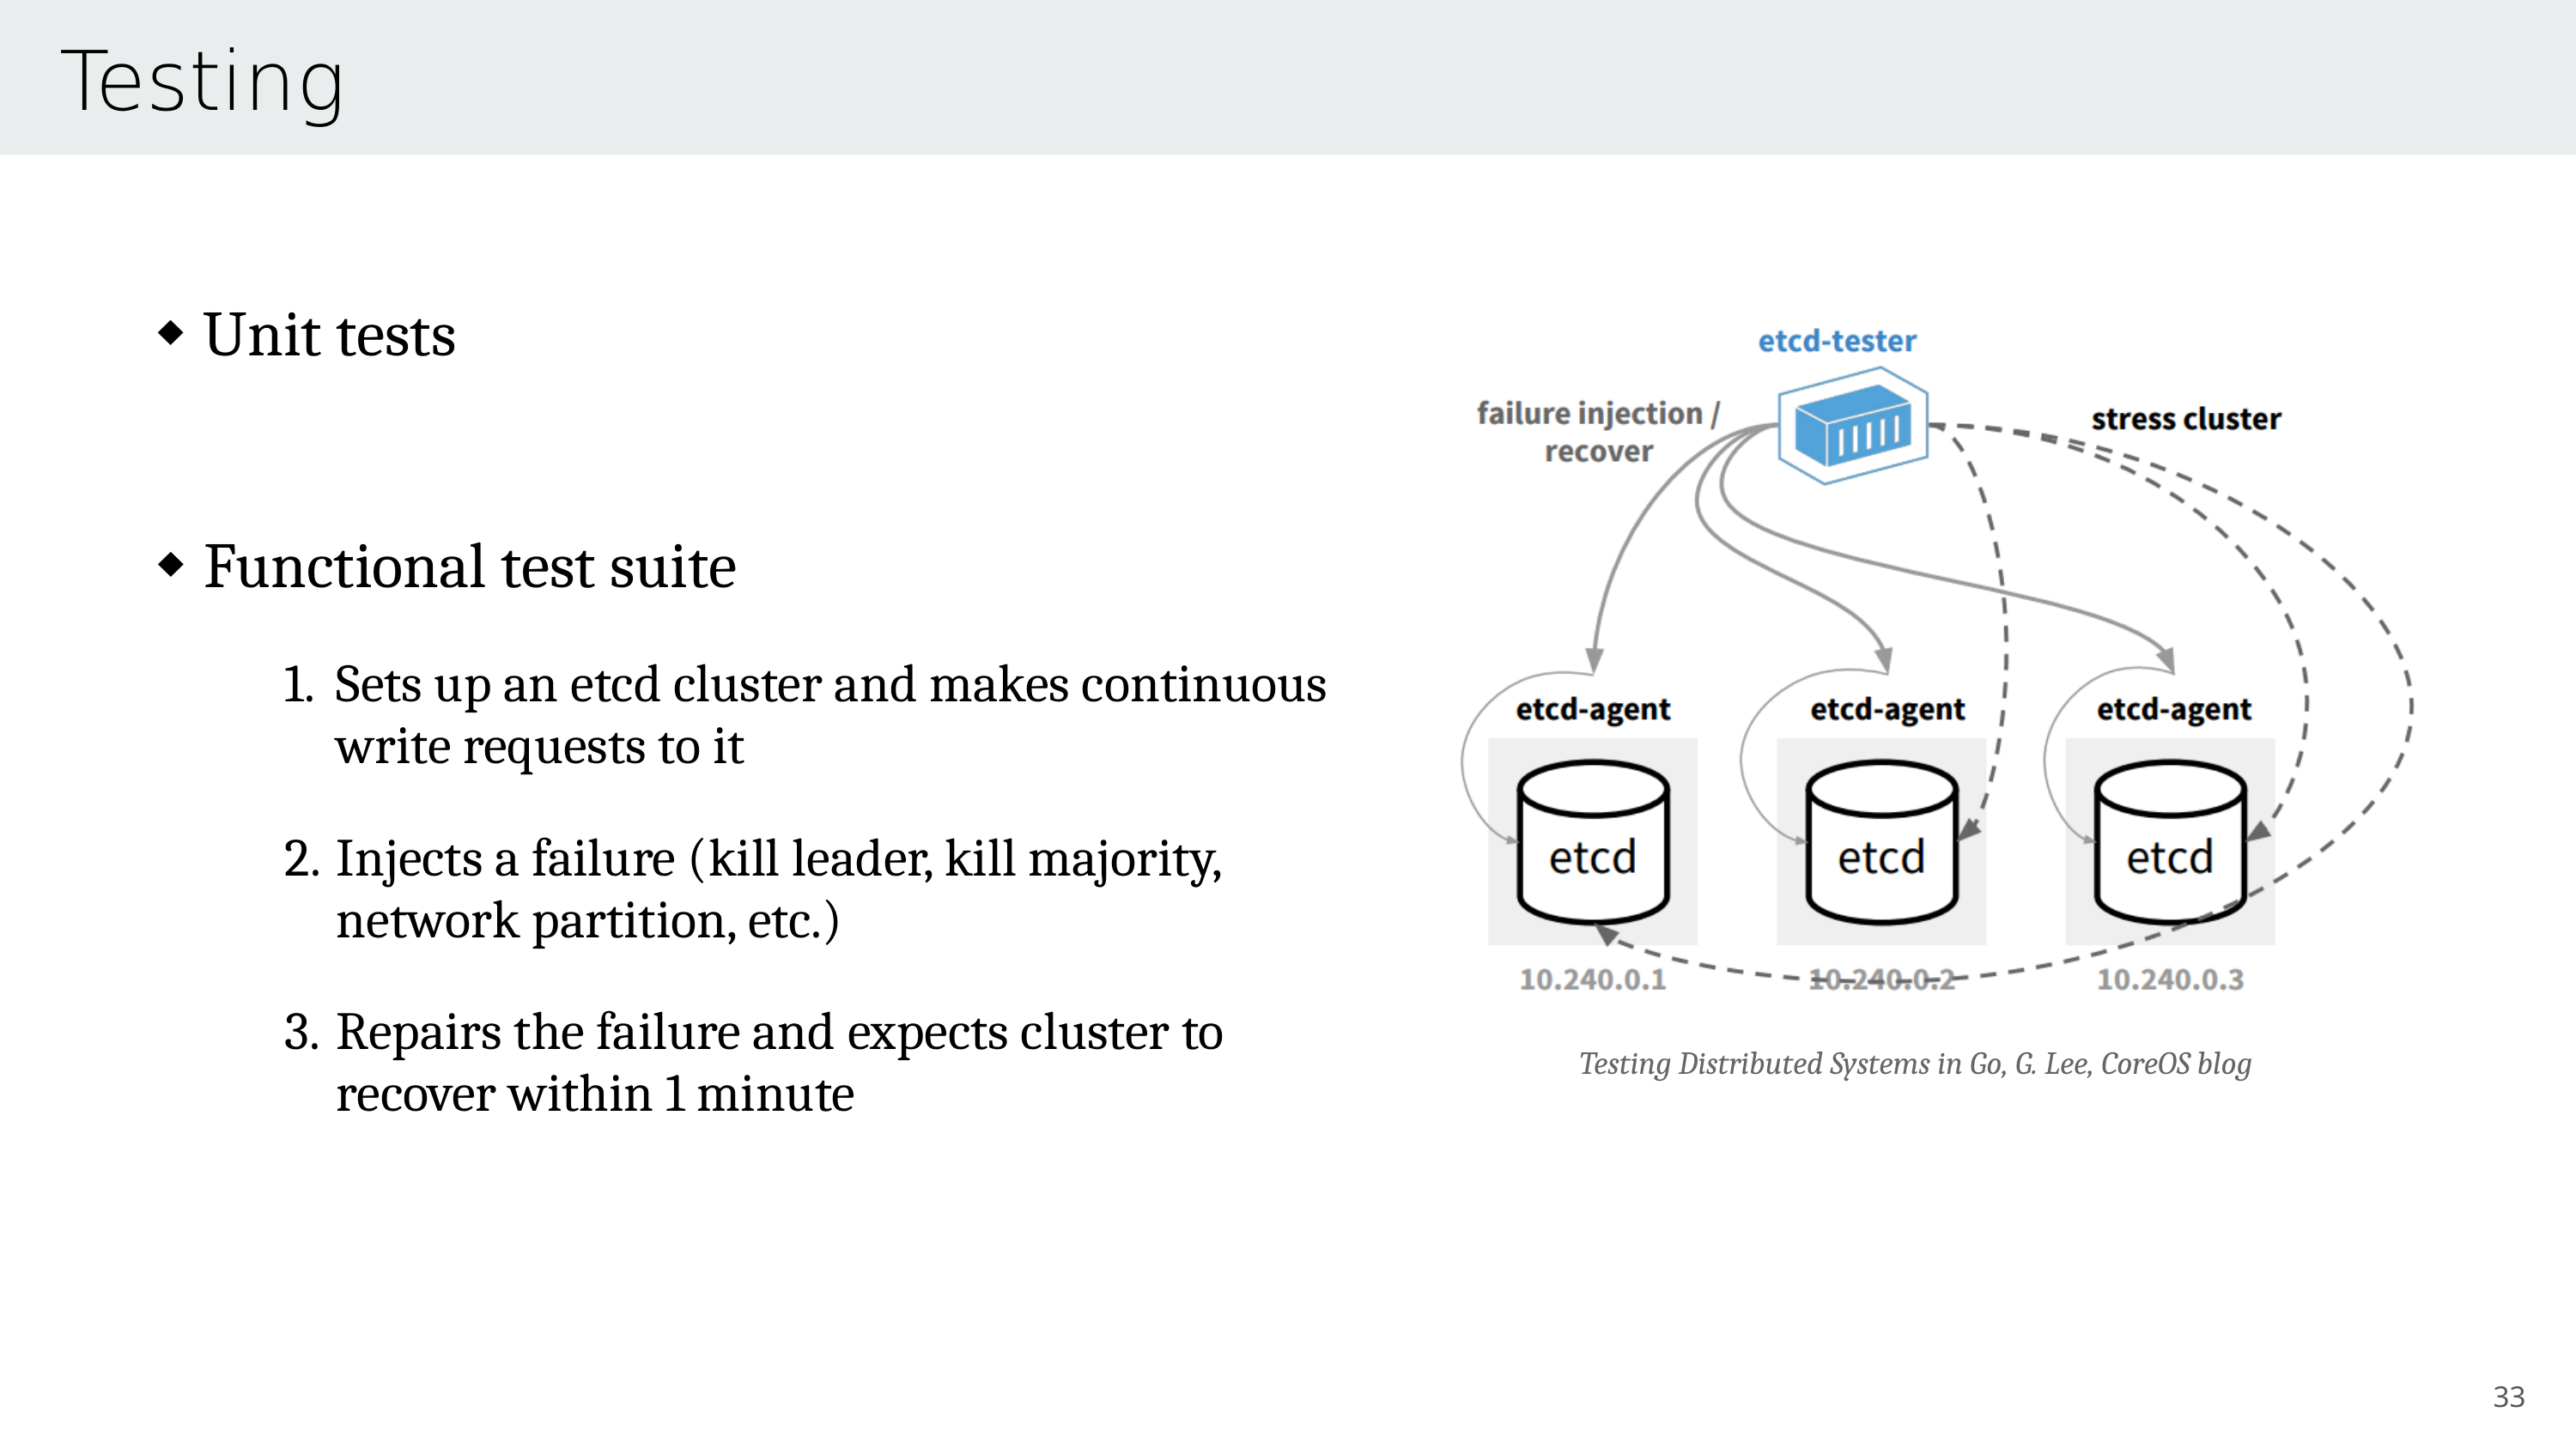

# Testing
Unit tests
Functional test suite
Sets up an etcd cluster and makes continuous write requests to it
Injects a failure (kill leader, kill majority, network partition, etc.)
Repairs the failure and expects cluster to recover within 1 minute
Testing Distributed Systems in Go, G. Lee, CoreOS blog
33